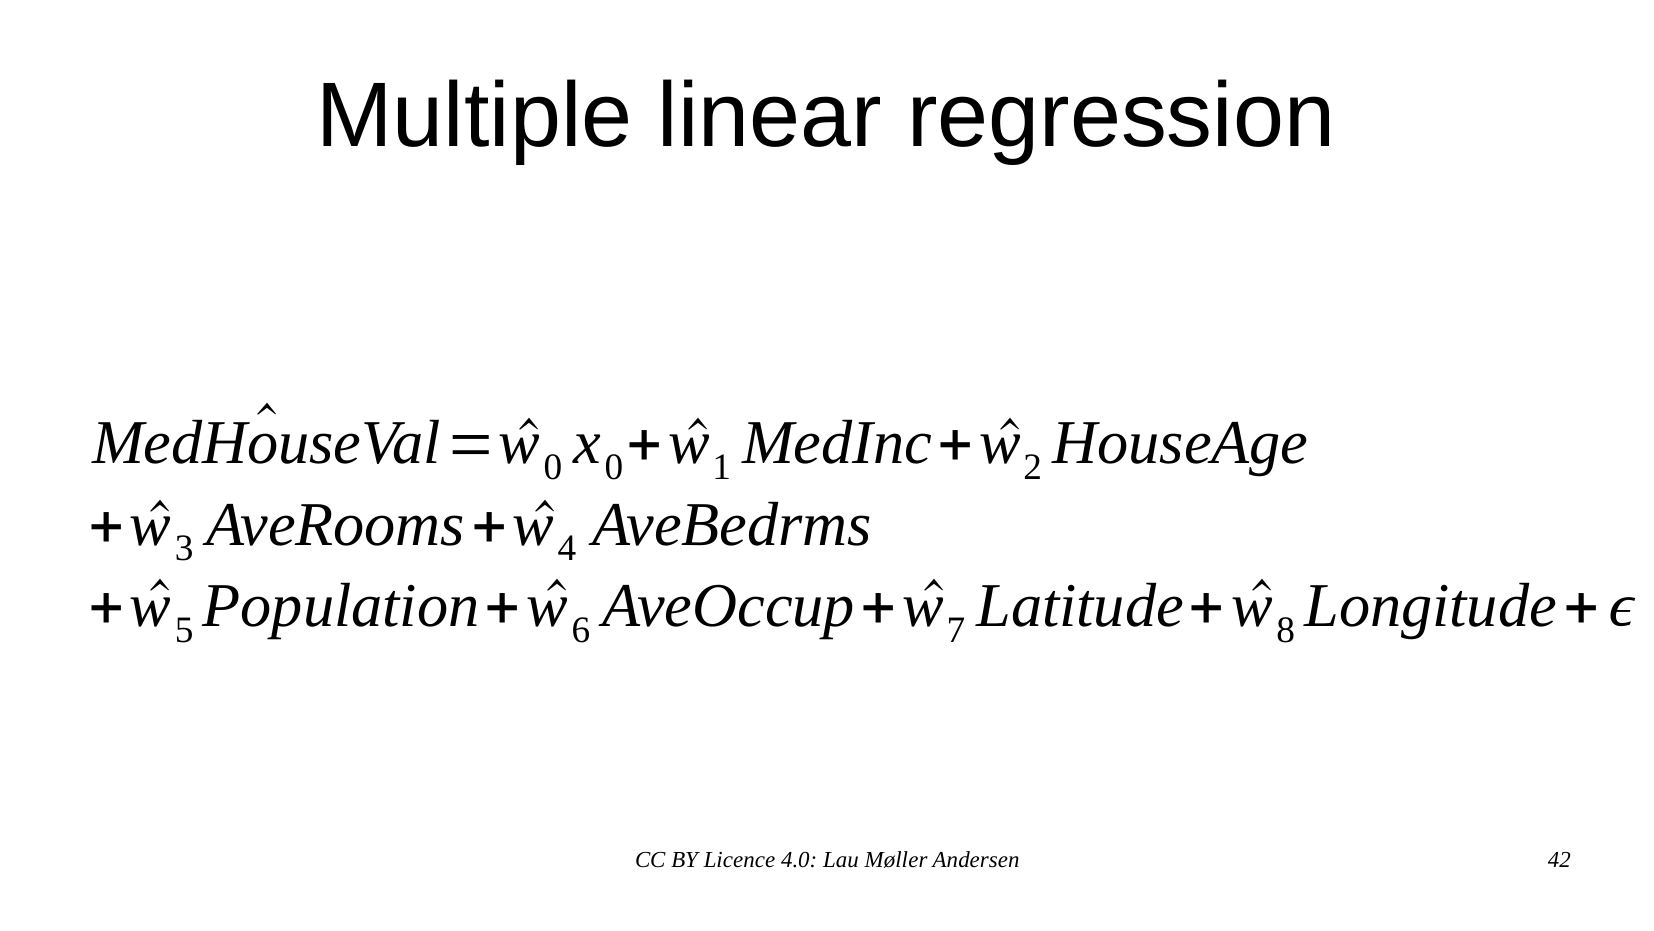

# Multiple linear regression
CC BY Licence 4.0: Lau Møller Andersen
42